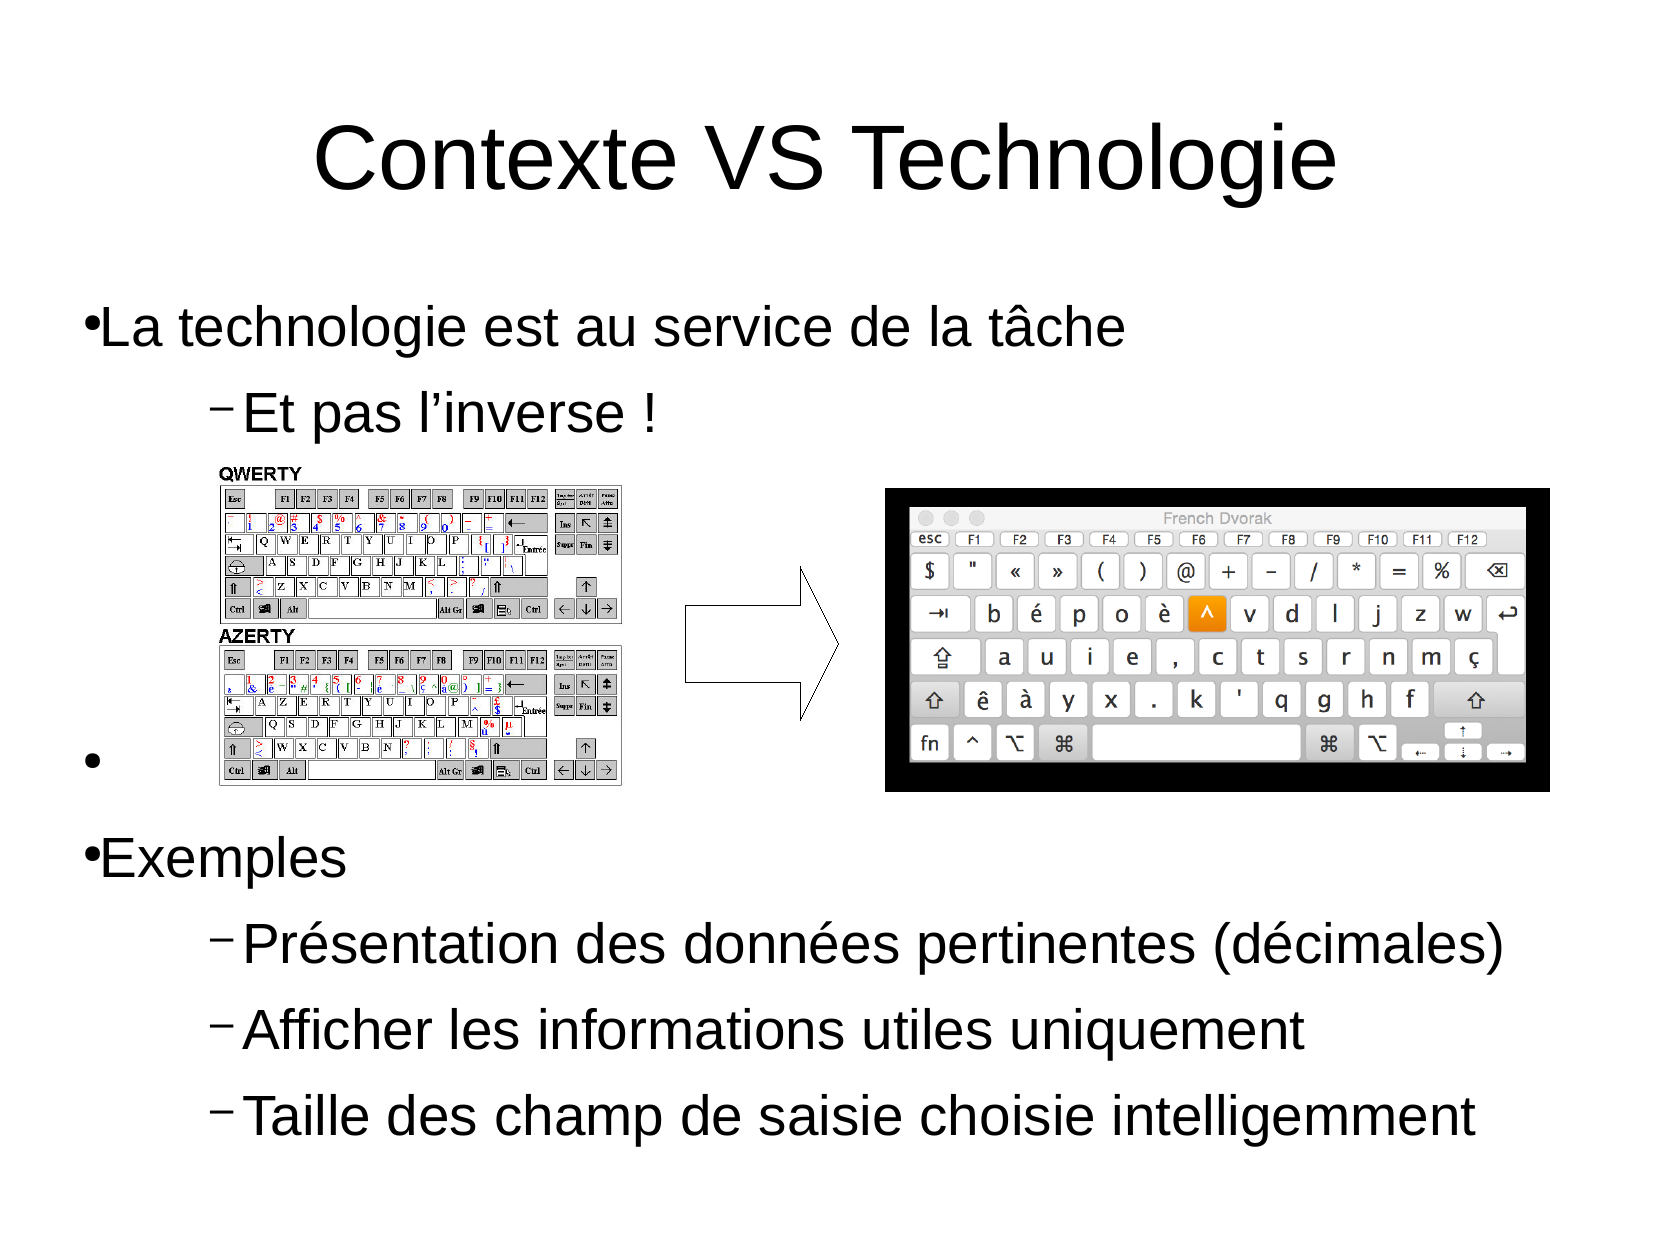

# Contexte VS Technologie
La technologie est au service de la tâche
Et pas l’inverse !
Exemples
Présentation des données pertinentes (décimales)
Afficher les informations utiles uniquement
Taille des champ de saisie choisie intelligemment